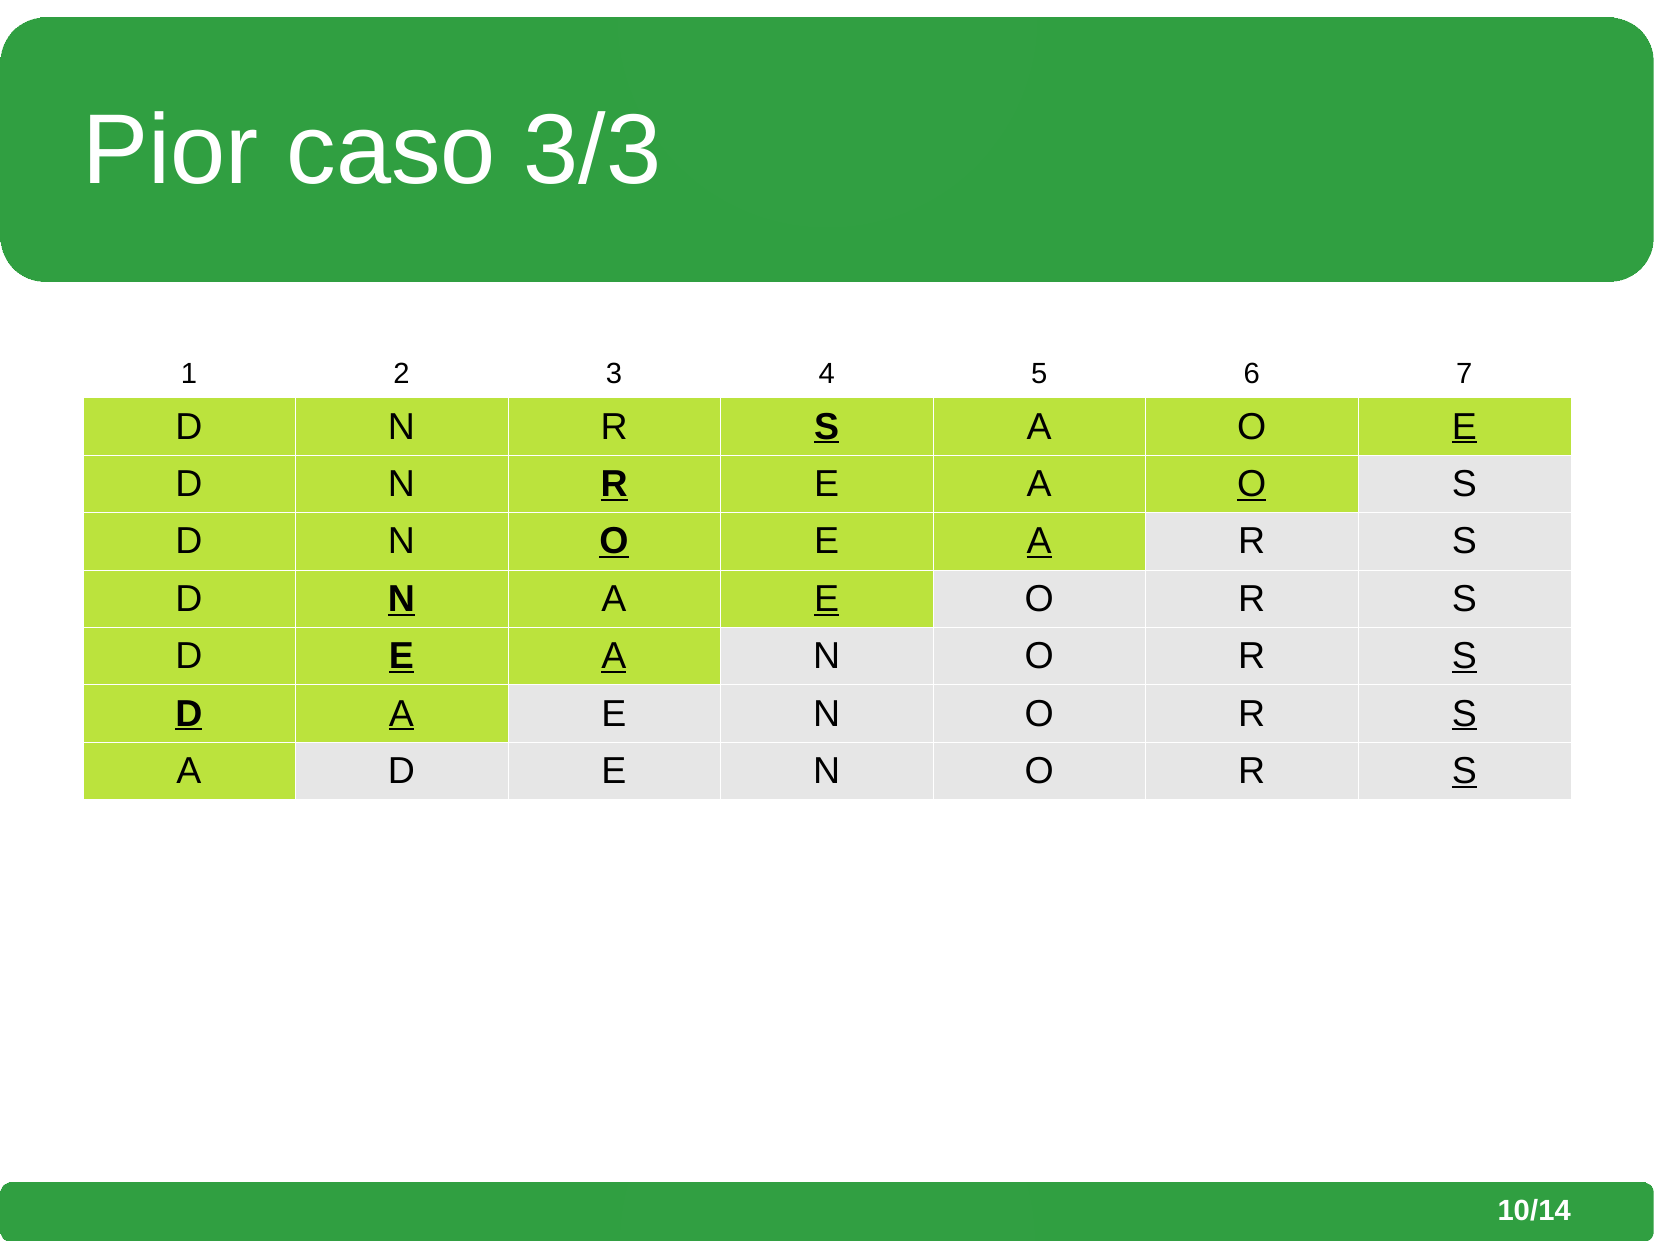

# Pior caso 3/3
| 1 | 2 | 3 | 4 | 5 | 6 | 7 |
| --- | --- | --- | --- | --- | --- | --- |
| D | N | R | S | A | O | E |
| D | N | R | E | A | O | S |
| D | N | O | E | A | R | S |
| D | N | A | E | O | R | S |
| D | E | A | N | O | R | S |
| D | A | E | N | O | R | S |
| A | D | E | N | O | R | S |
10